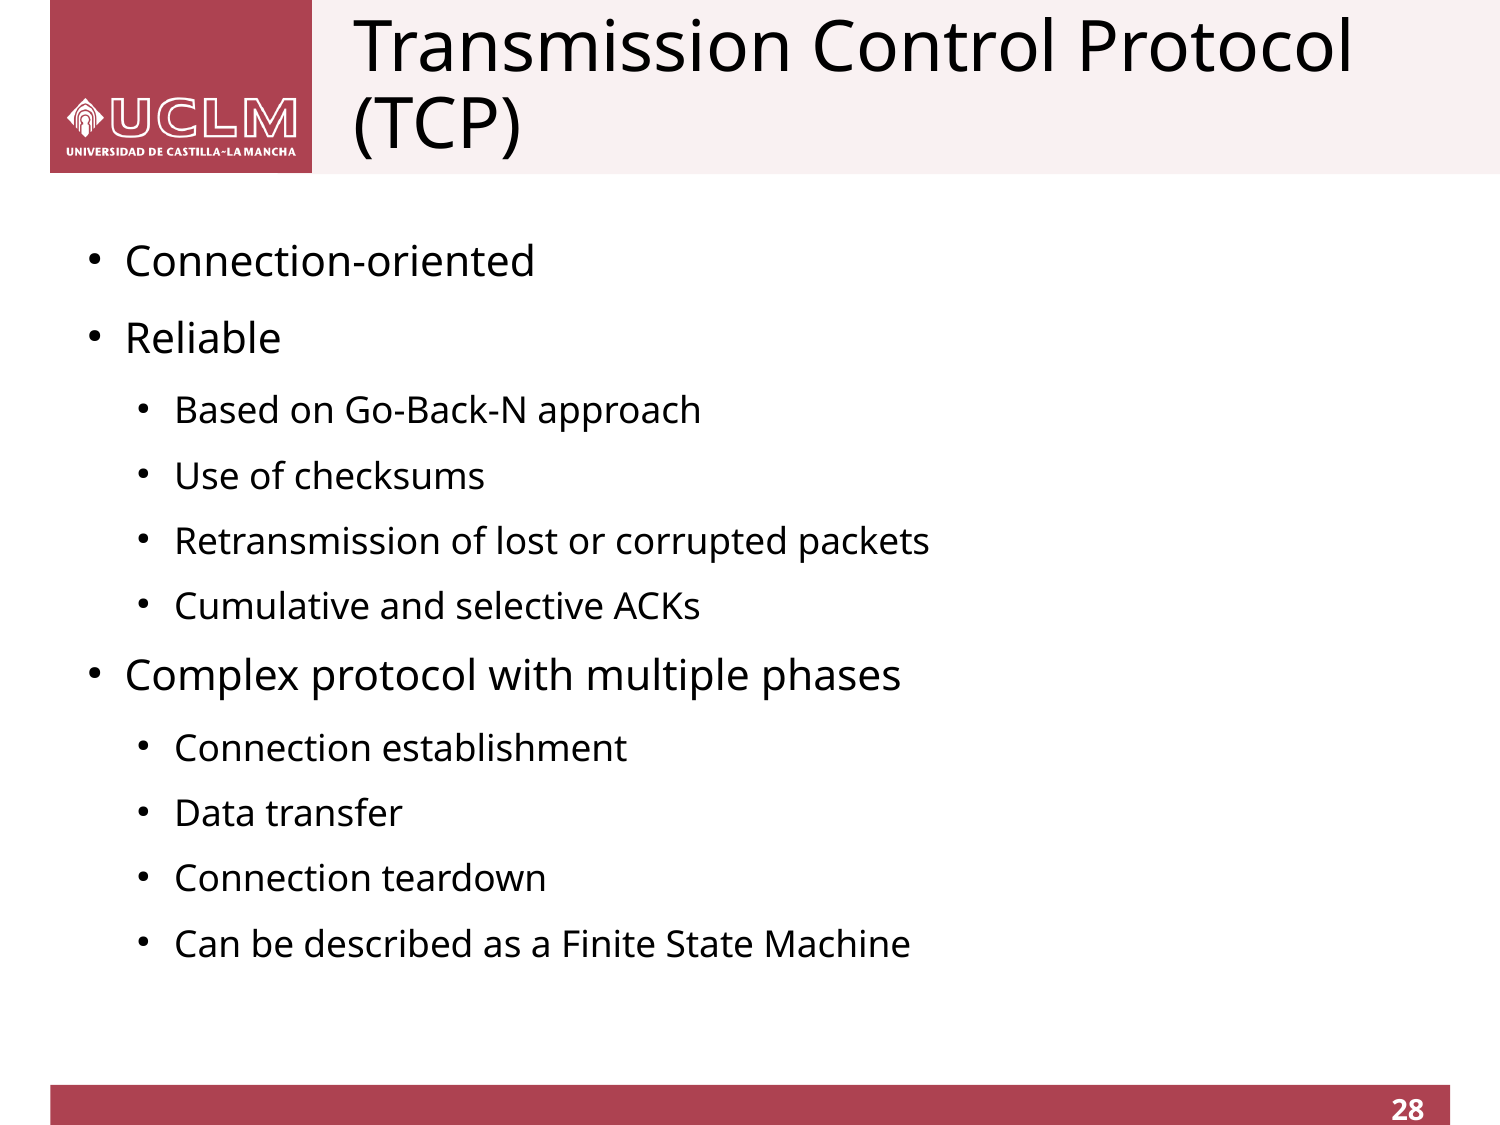

# Transmission Control Protocol (TCP)
Connection-oriented
Reliable
Based on Go-Back-N approach
Use of checksums
Retransmission of lost or corrupted packets
Cumulative and selective ACKs
Complex protocol with multiple phases
Connection establishment
Data transfer
Connection teardown
Can be described as a Finite State Machine
28